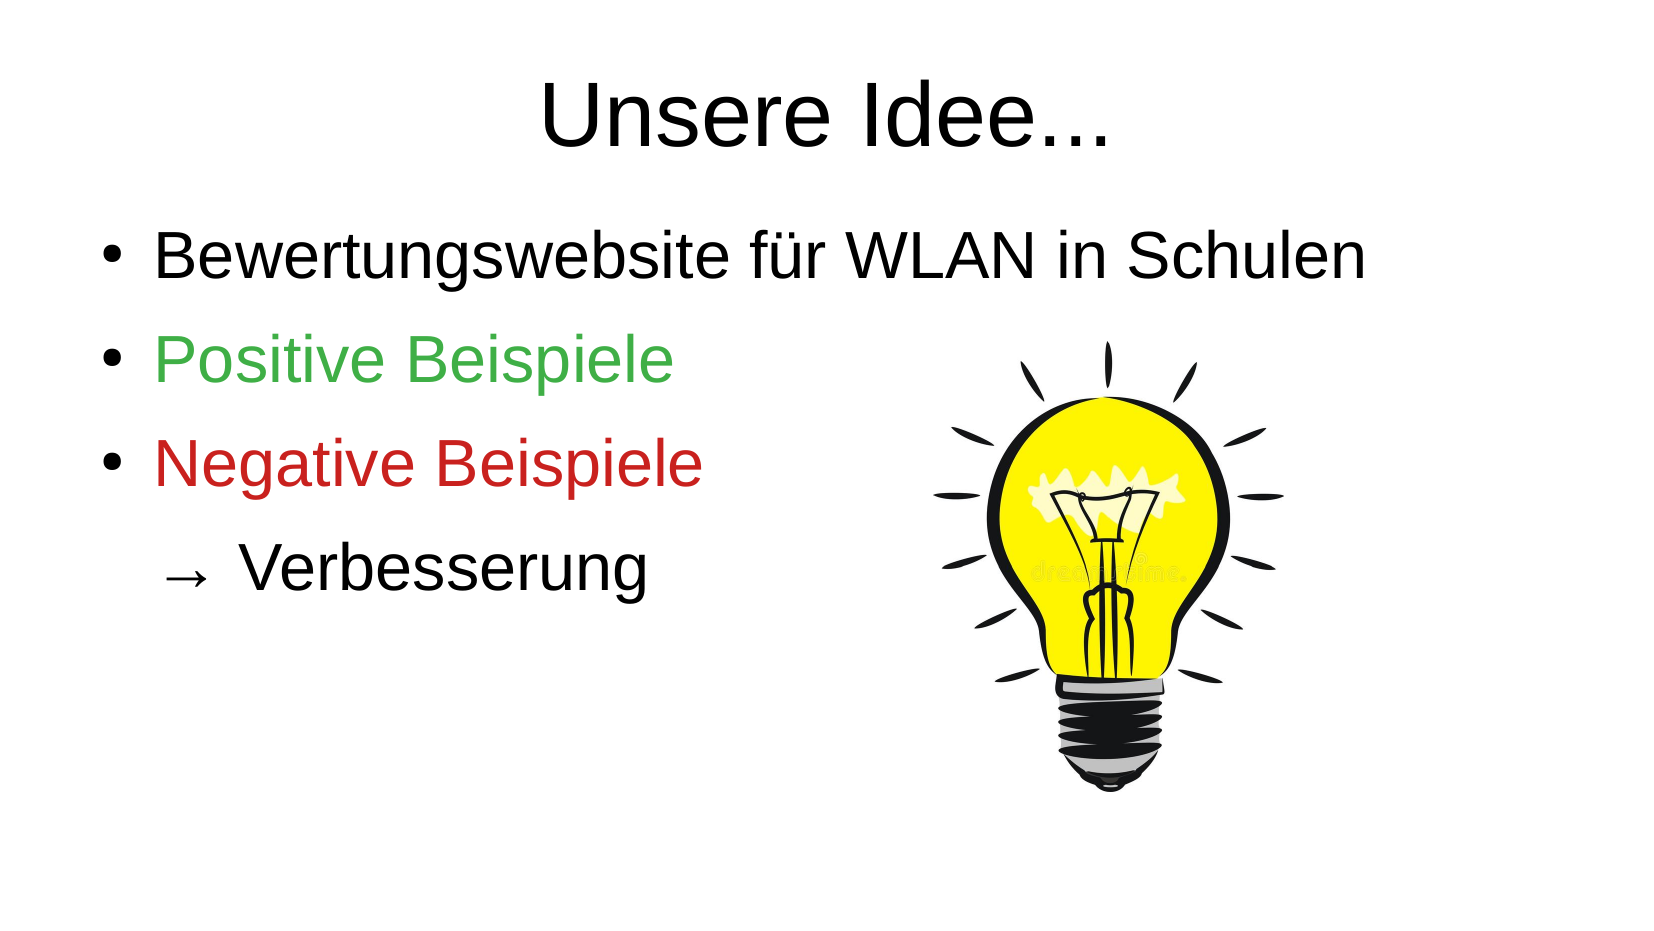

# Unsere Idee...
Bewertungswebsite für WLAN in Schulen
Positive Beispiele
Negative Beispiele
→ Verbesserung